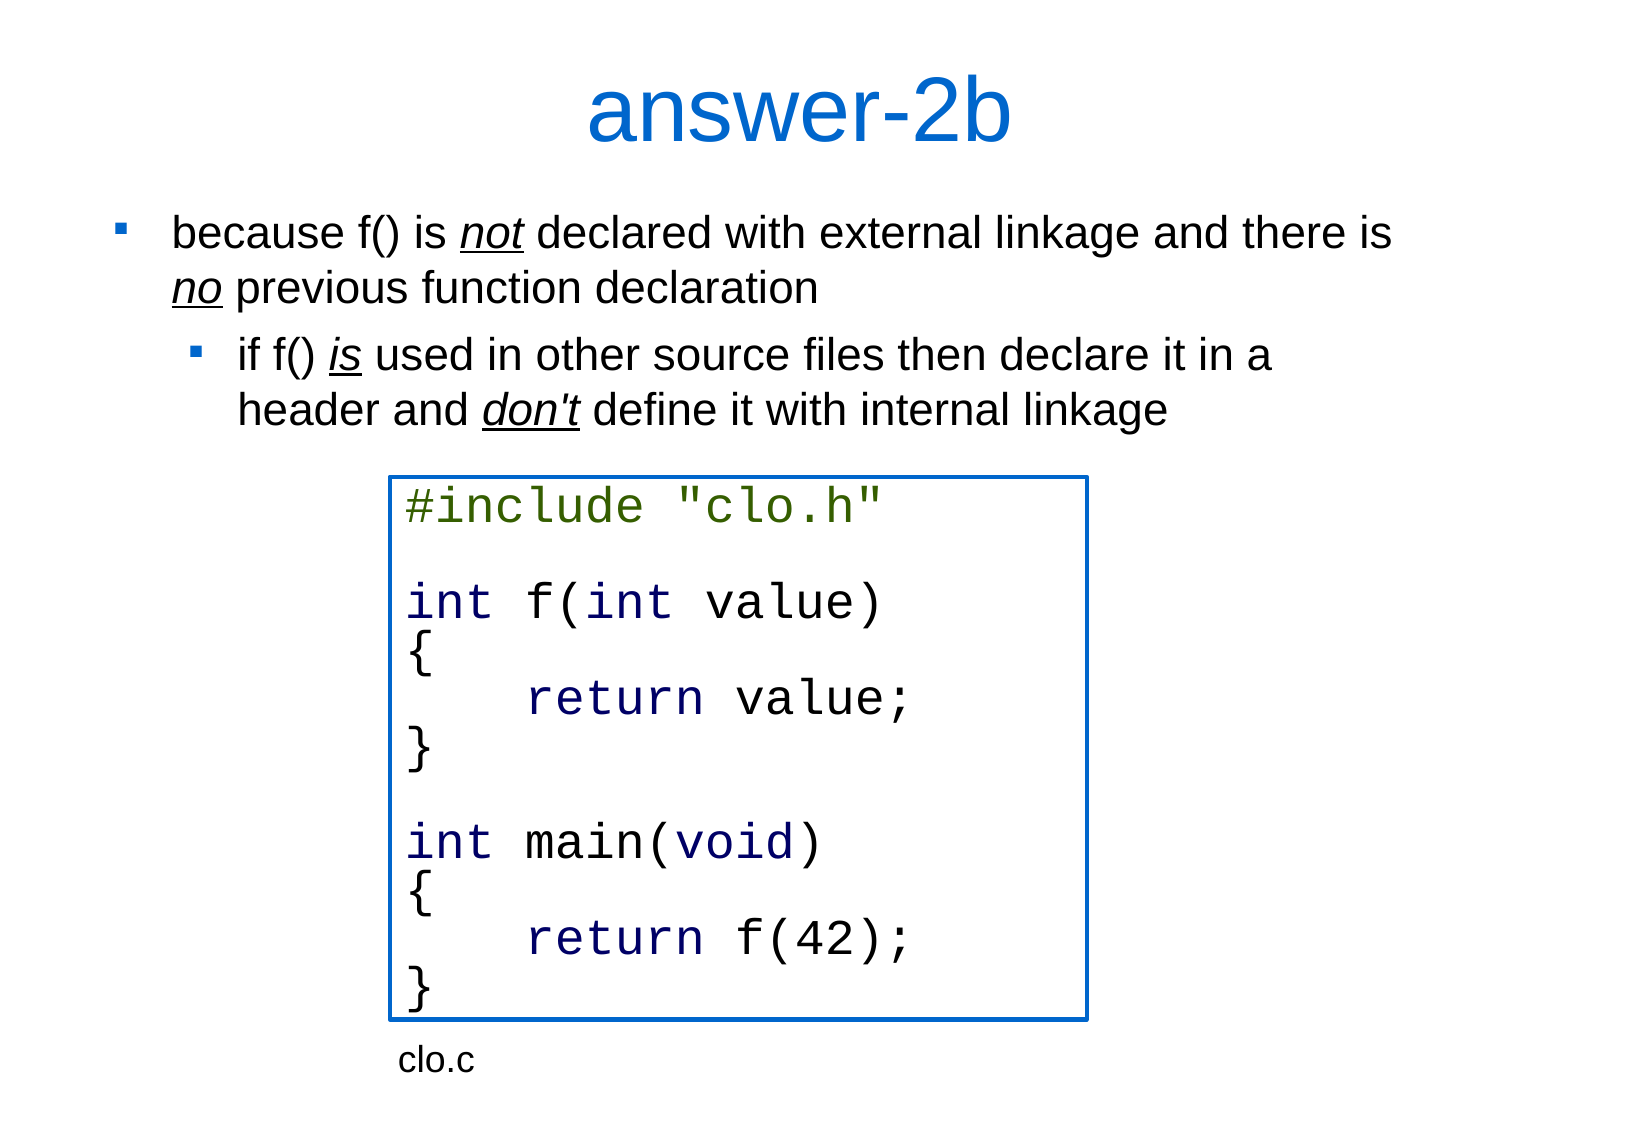

answer-2b
#
because f() is not declared with external linkage and there is no previous function declaration
if f() is used in other source files then declare it in a header and don't define it with internal linkage
#include "clo.h"
int f(int value)
{
 return value;
}
int main(void)
{
 return f(42);
}
clo.c